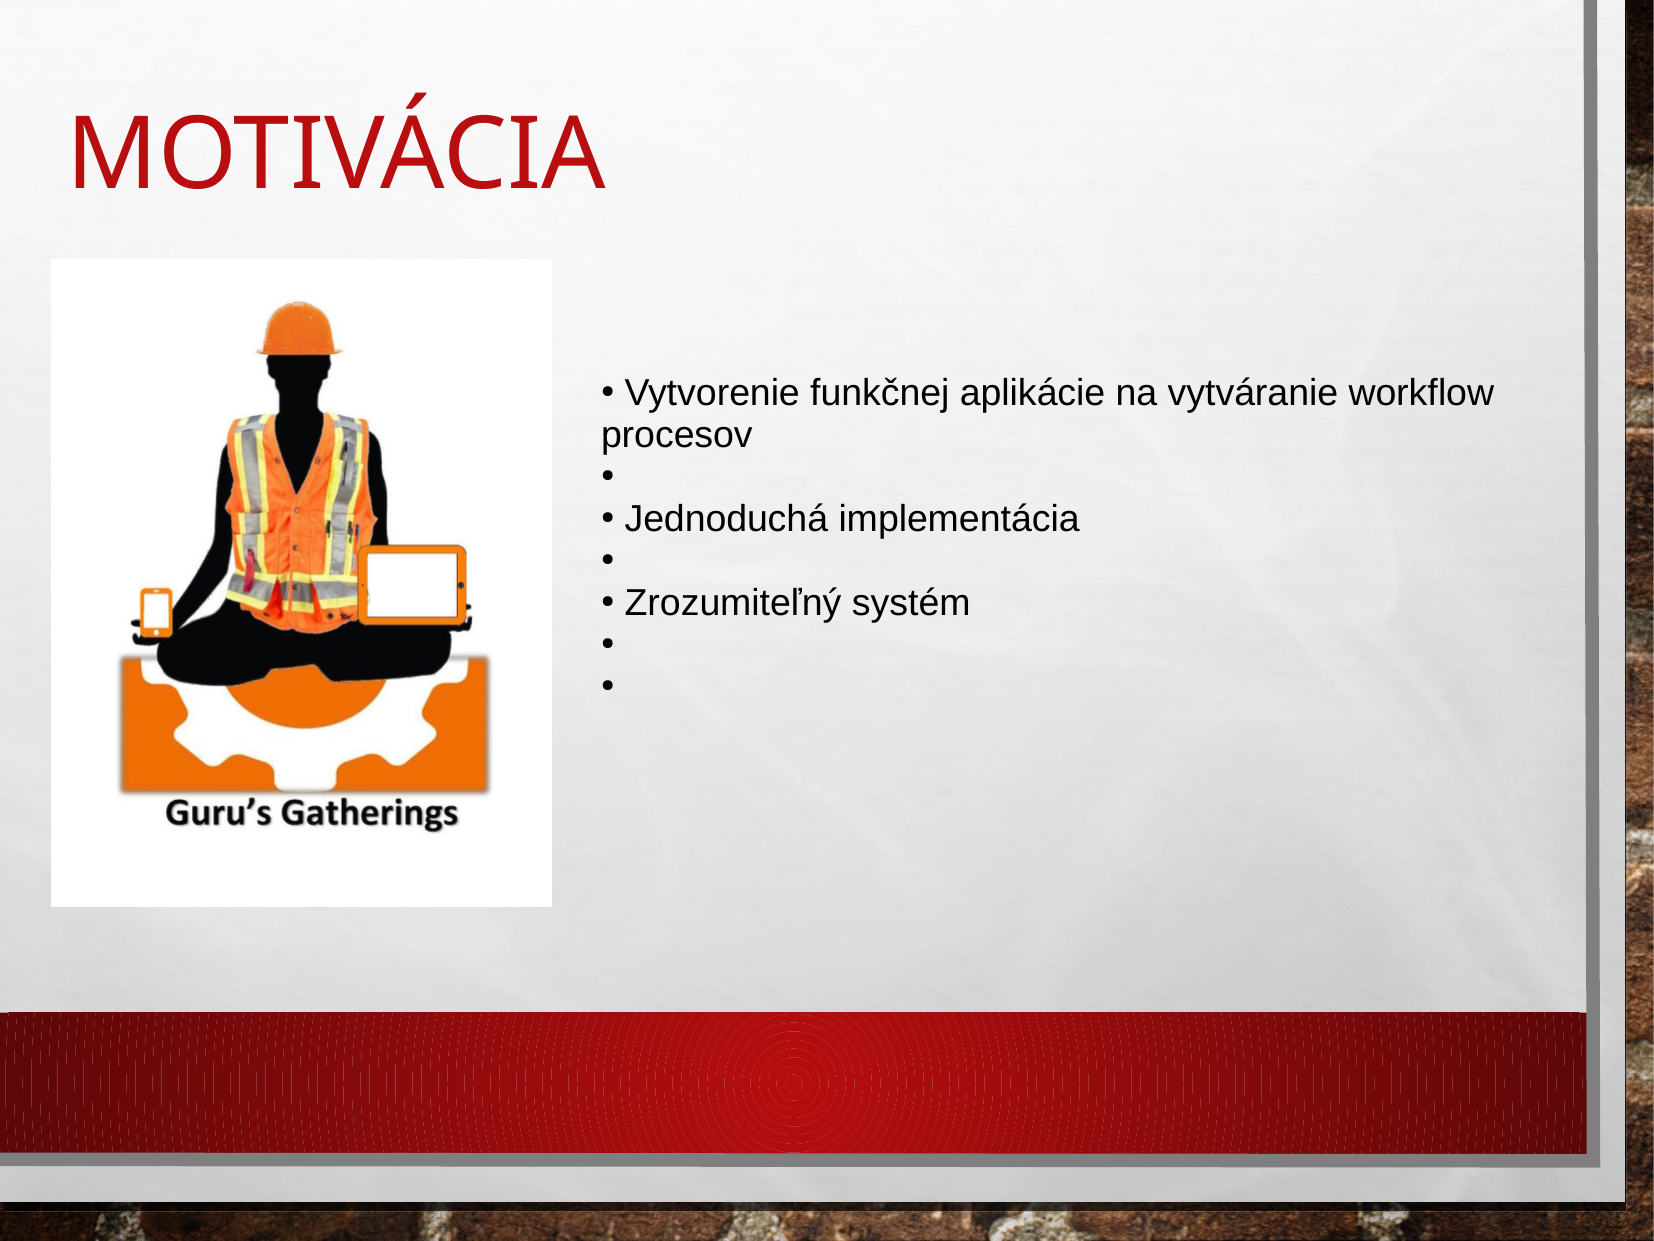

# Motivácia
 Vytvorenie funkčnej aplikácie na vytváranie workflow procesov
 Jednoduchá implementácia
 Zrozumiteľný systém